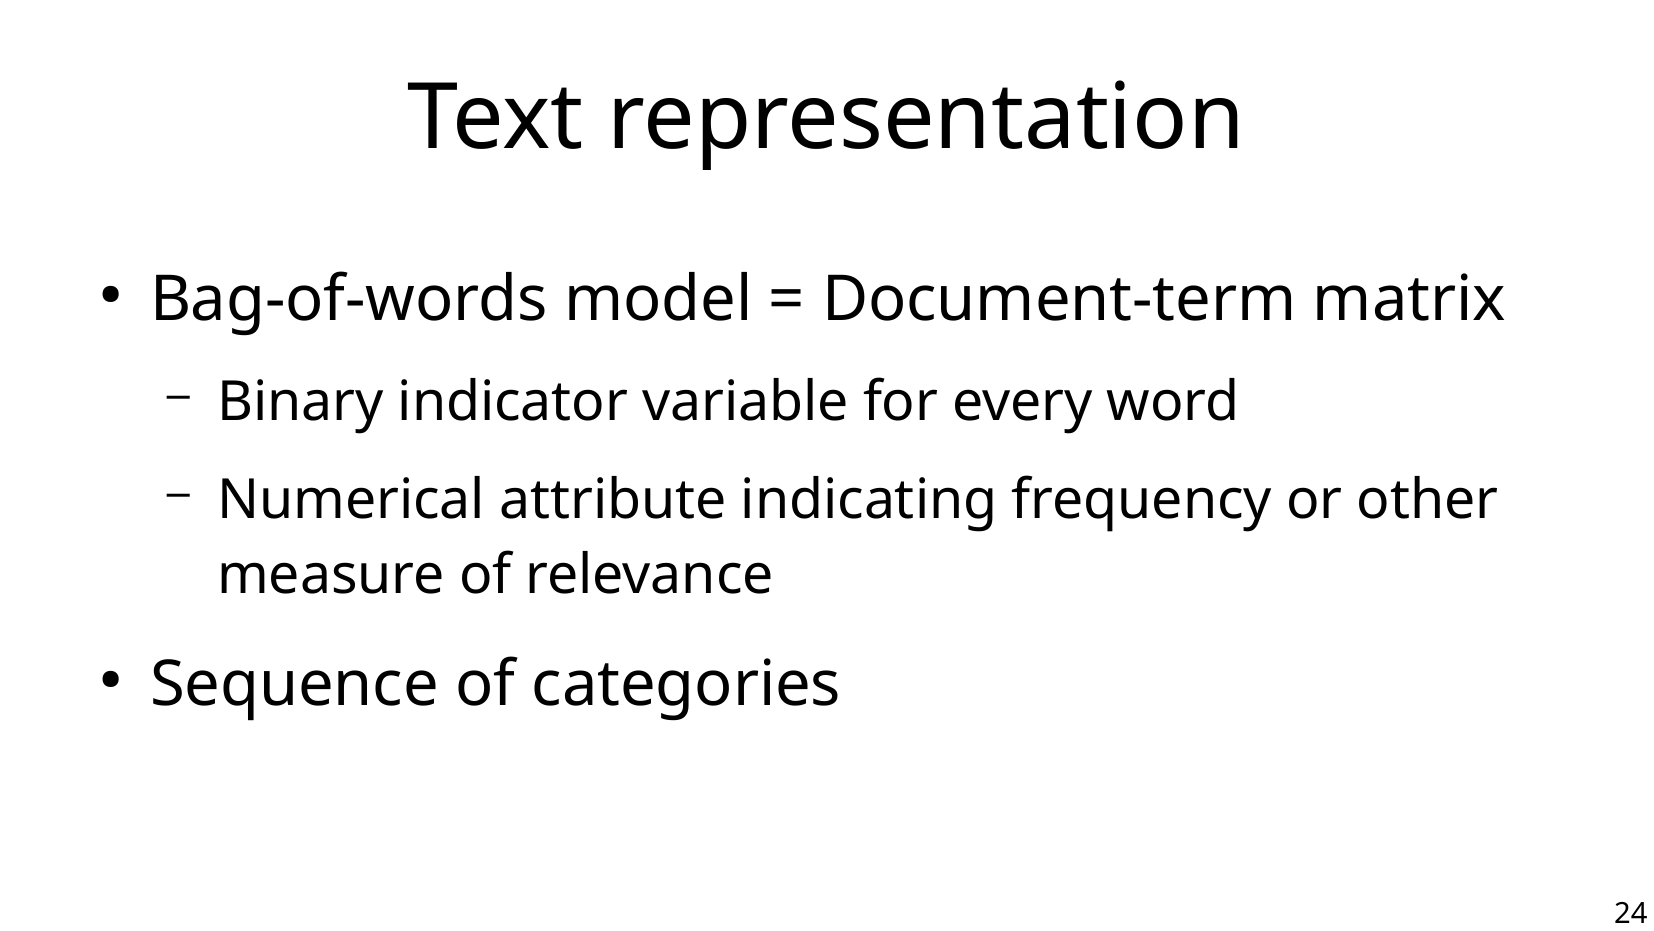

# Text representation
Bag-of-words model = Document-term matrix
Binary indicator variable for every word
Numerical attribute indicating frequency or other measure of relevance
Sequence of categories
24